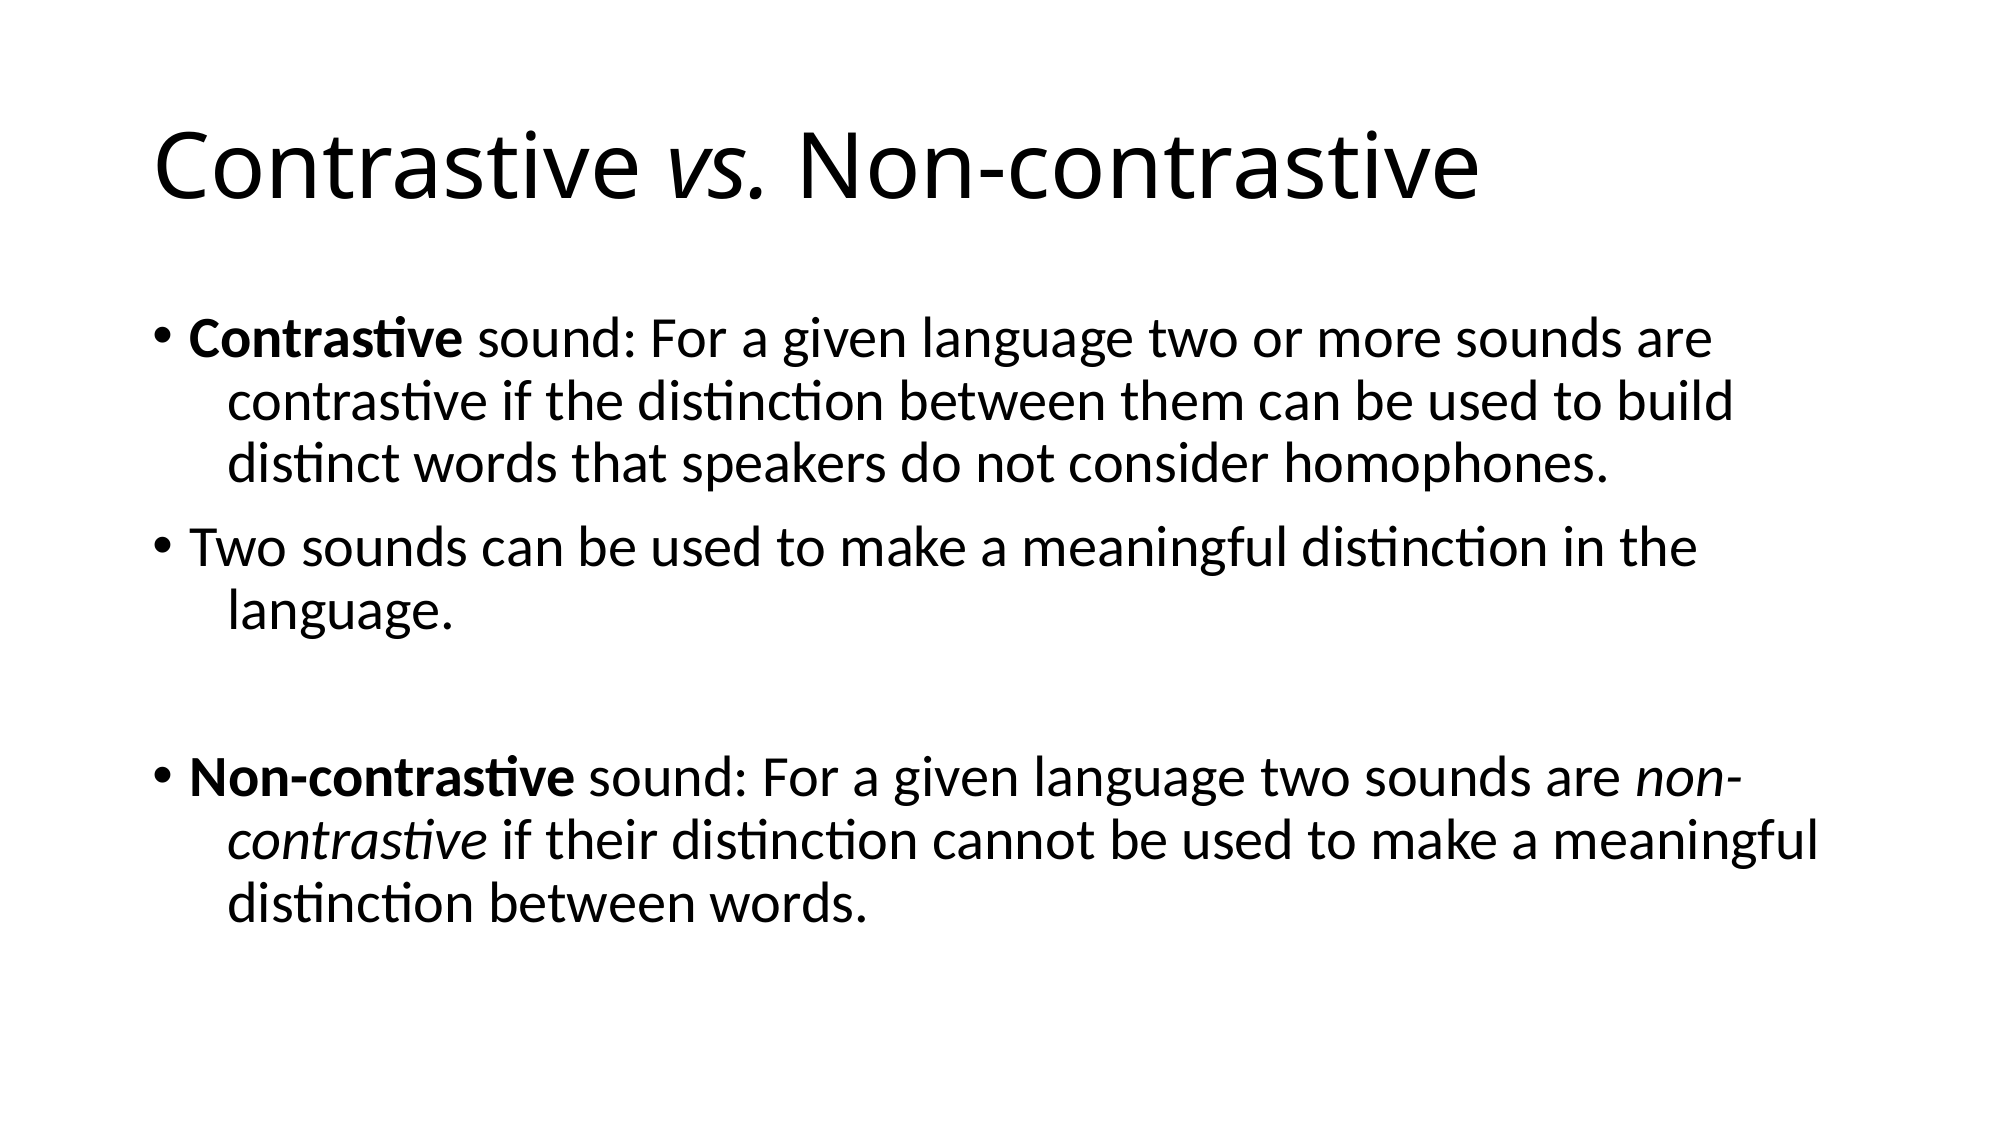

# Contrastive vs. Non-contrastive
Contrastive sound: For a given language two or more sounds are contrastive if the distinction between them can be used to build distinct words that speakers do not consider homophones.
Two sounds can be used to make a meaningful distinction in the language.
Non-contrastive sound: For a given language two sounds are non-contrastive if their distinction cannot be used to make a meaningful distinction between words.